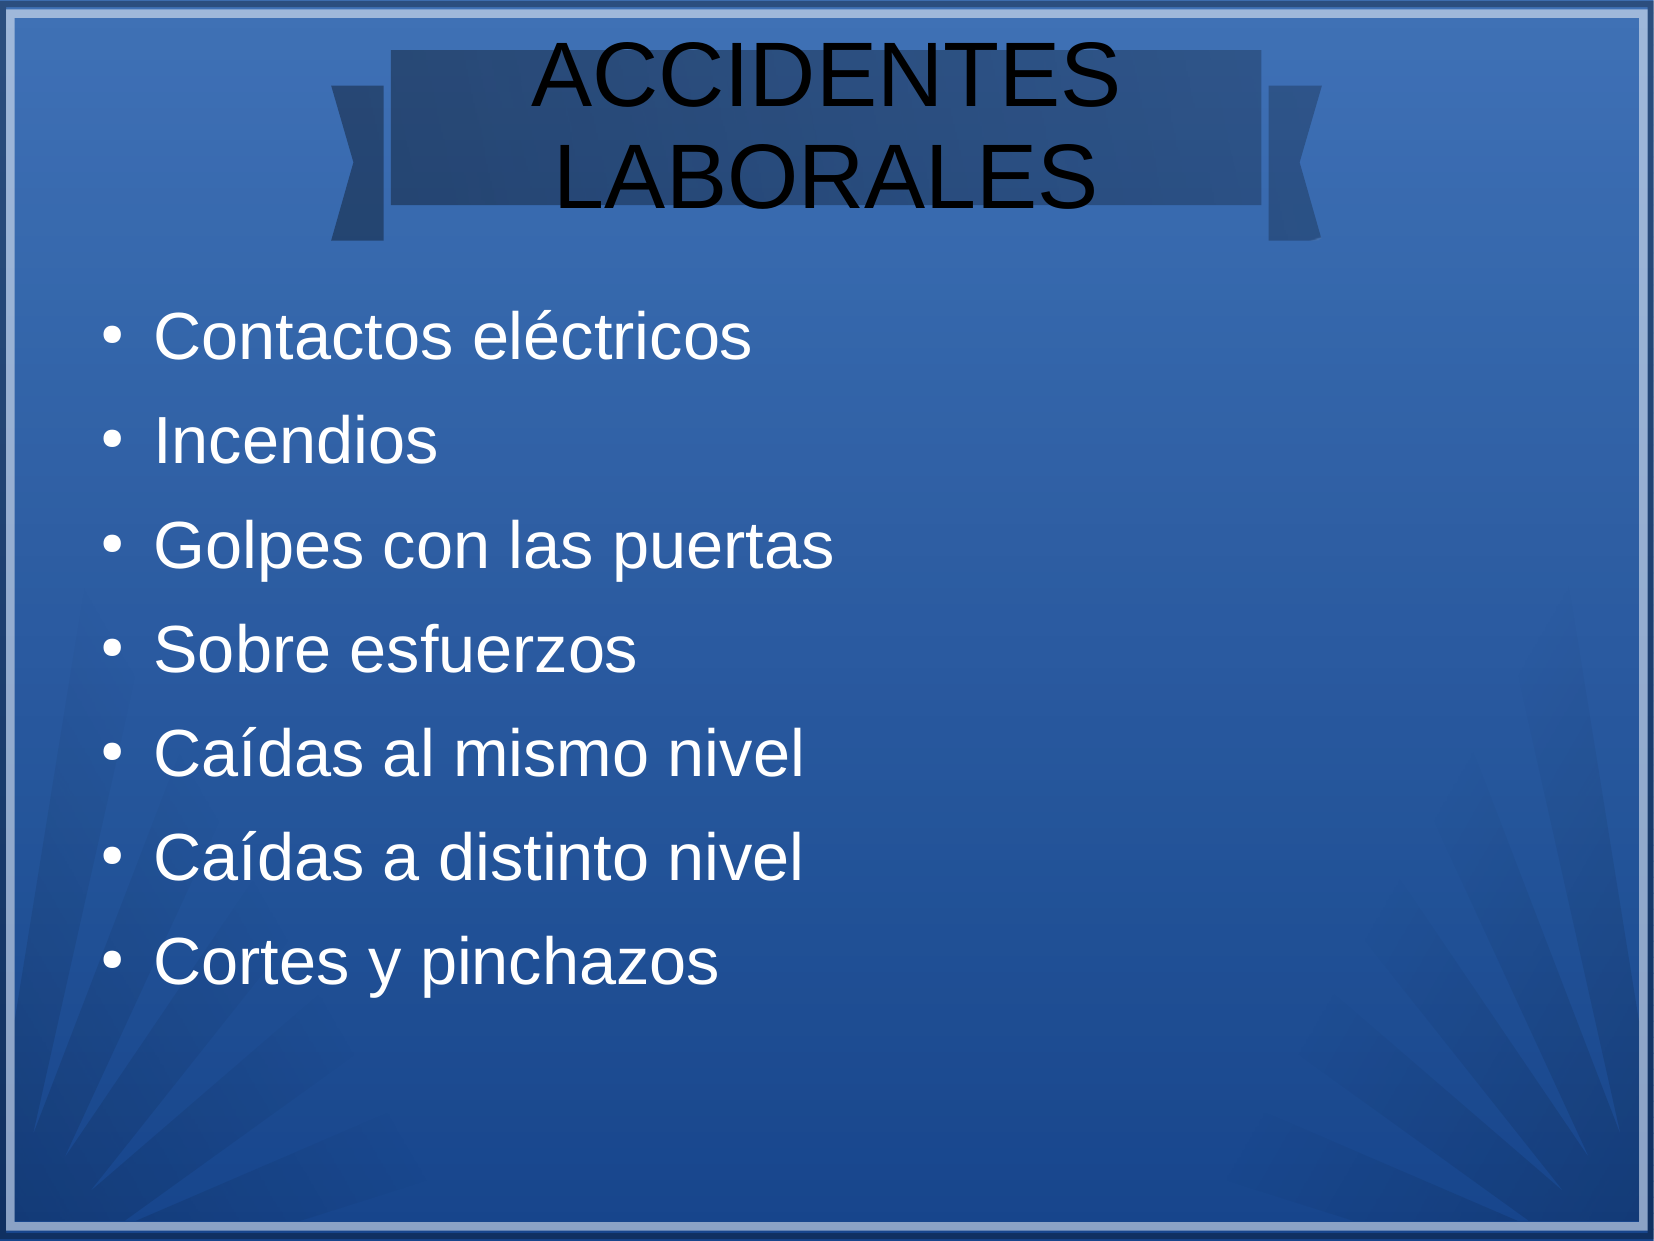

# ACCIDENTES LABORALES
Contactos eléctricos
Incendios
Golpes con las puertas
Sobre esfuerzos
Caídas al mismo nivel
Caídas a distinto nivel
Cortes y pinchazos